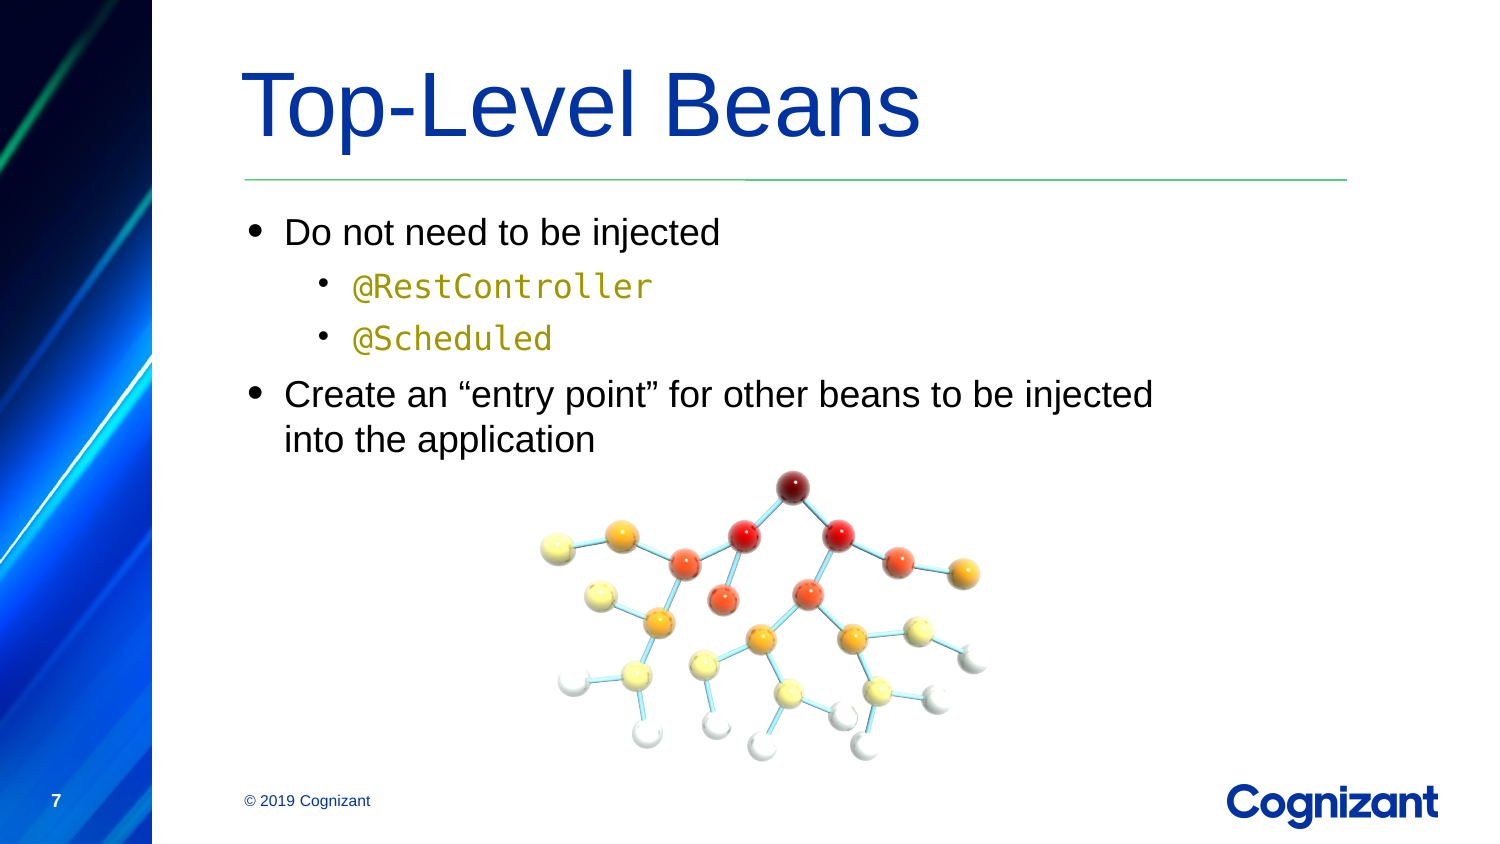

Top-Level Beans
Do not need to be injected
@RestController
@Scheduled
Create an “entry point” for other beans to be injected into the application
© 2019 Cognizant